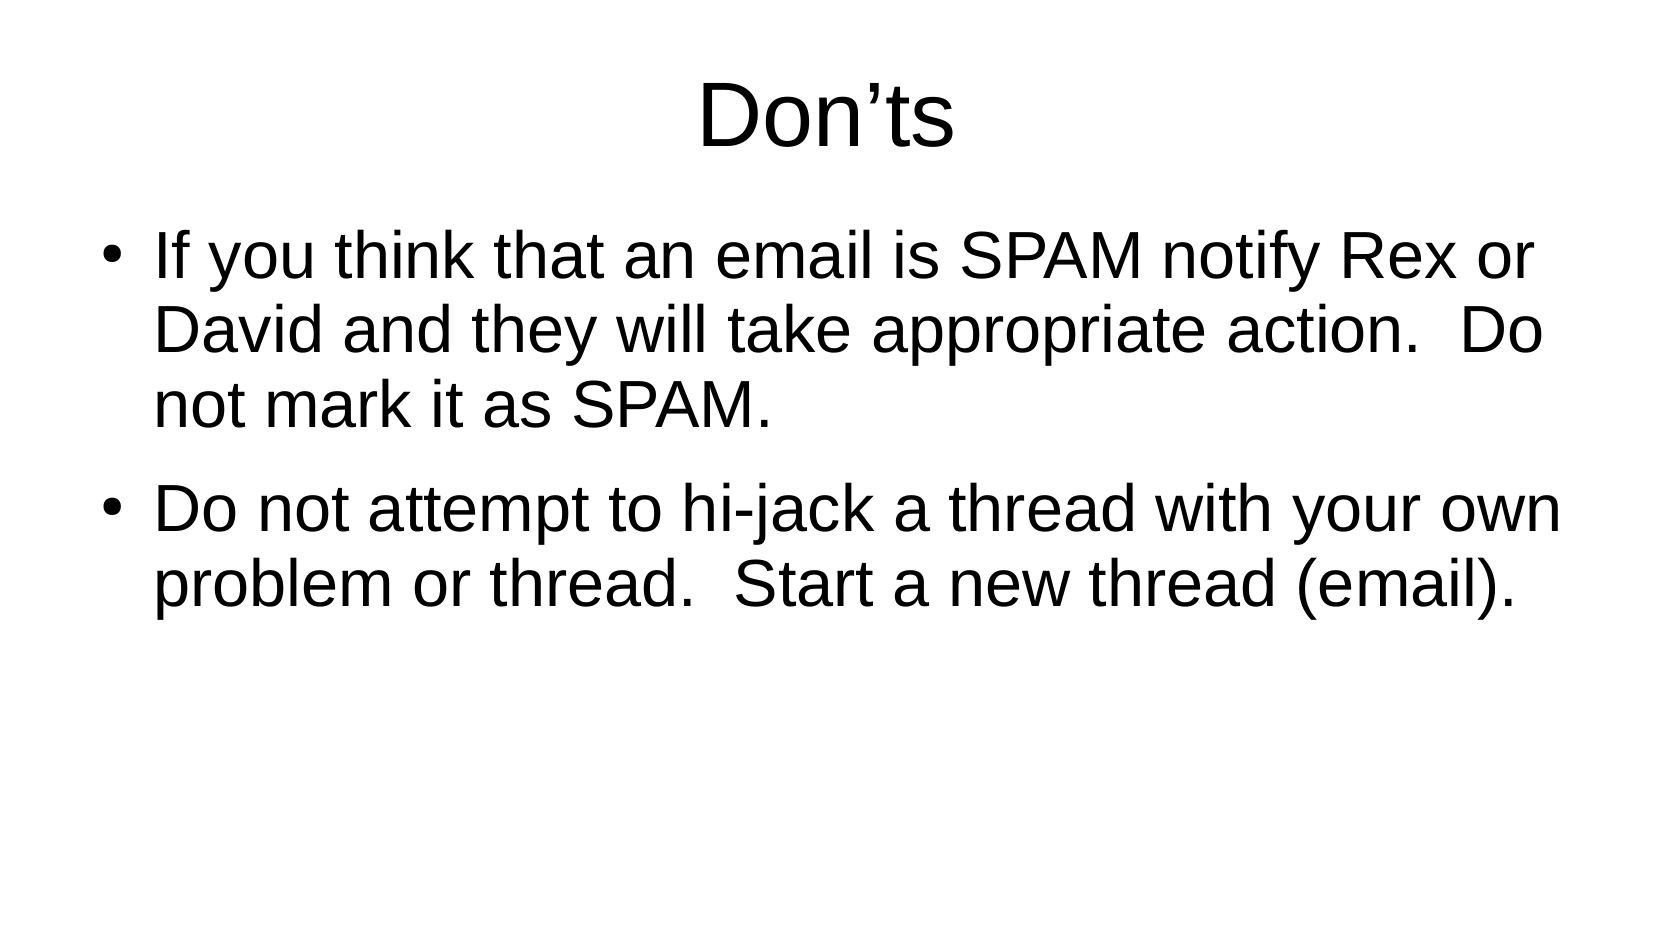

# Don’ts
If you think that an email is SPAM notify Rex or David and they will take appropriate action. Do not mark it as SPAM.
Do not attempt to hi-jack a thread with your own problem or thread. Start a new thread (email).